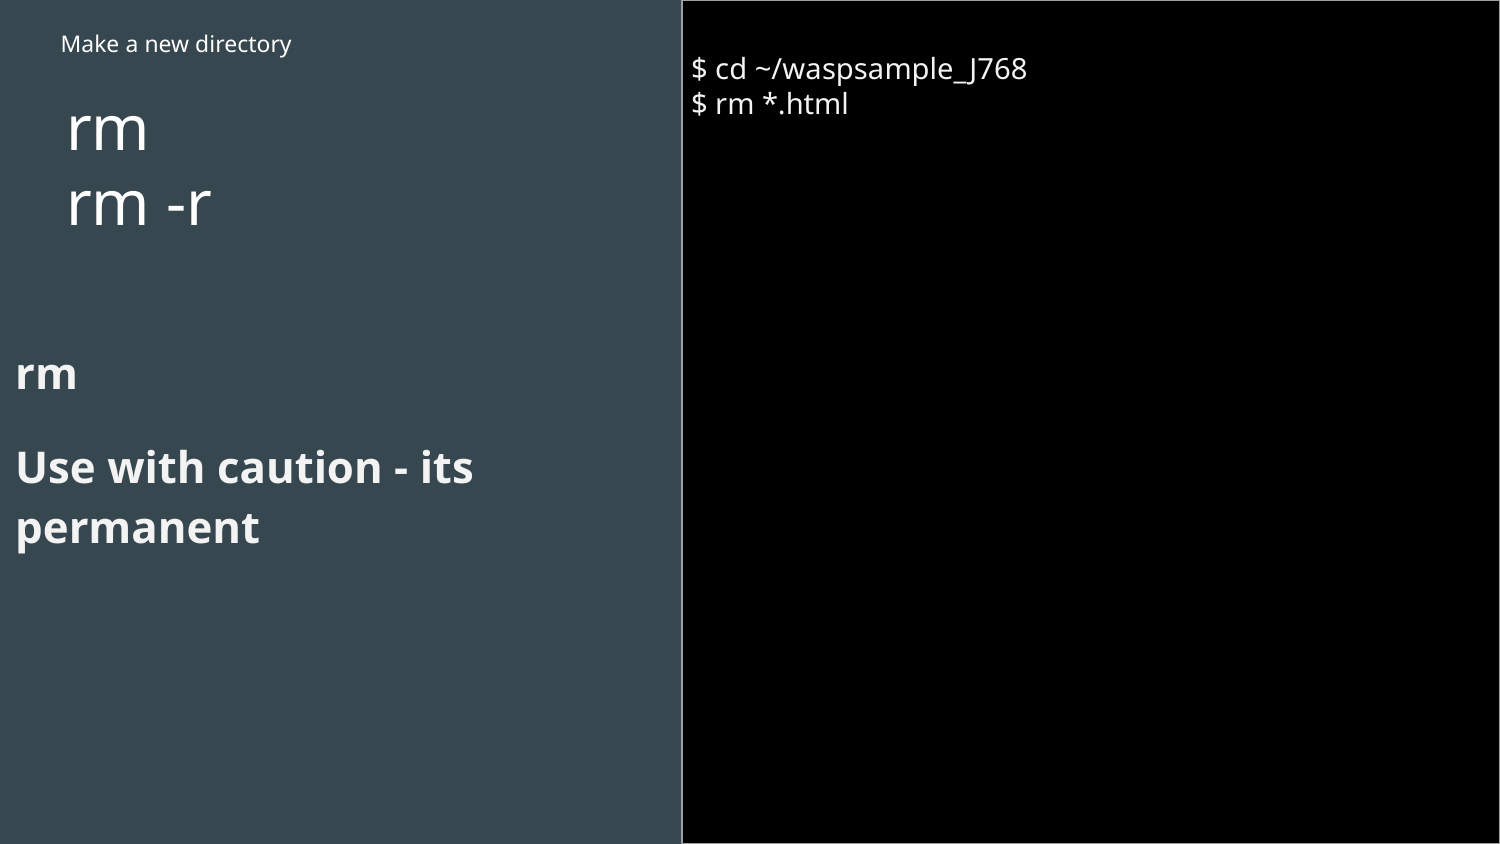

$ cd ~/waspsample_J768
$ rm *.html
Make a new directory
# rm rm -r
rm
Use with caution - its permanent